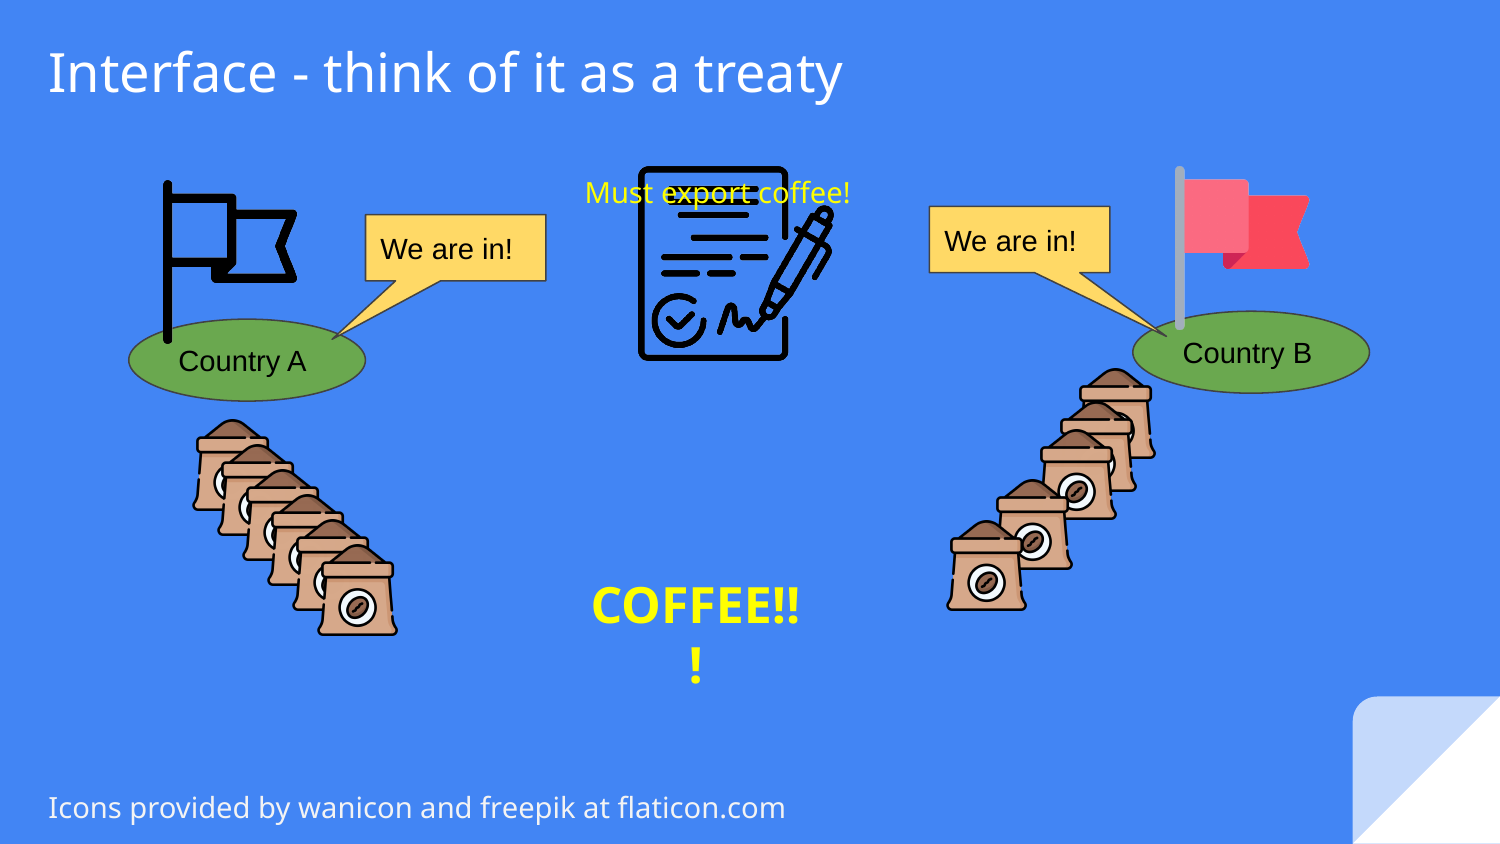

# Interface - think of it as a treaty
Must export coffee!
We are in!
We are in!
Country B
Country A
COFFEE!!!
Icons provided by wanicon and freepik at flaticon.com